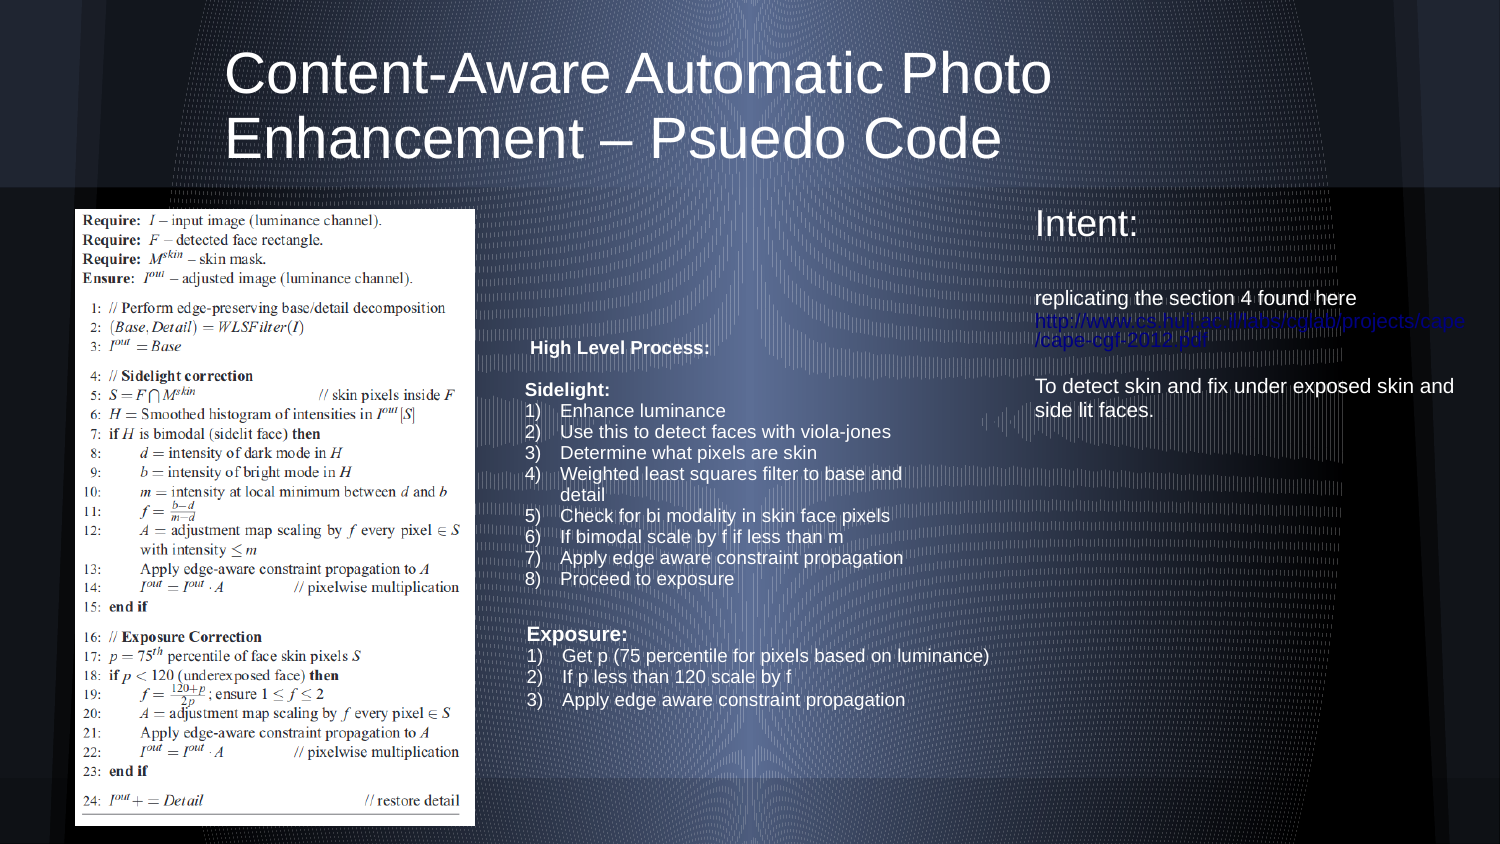

#
Content-Aware Automatic Photo Enhancement – Psuedo Code
Intent:
replicating the section 4 found here http://www.cs.huji.ac.il/labs/cglab/projects/cape/cape-cgf-2012.pdf
To detect skin and fix under exposed skin and side lit faces.
 High Level Process:
Sidelight:
Enhance luminance
Use this to detect faces with viola-jones
Determine what pixels are skin
Weighted least squares filter to base and detail
Check for bi modality in skin face pixels
If bimodal scale by f if less than m
Apply edge aware constraint propagation
Proceed to exposure
Exposure:
Get p (75 percentile for pixels based on luminance)
If p less than 120 scale by f
Apply edge aware constraint propagation